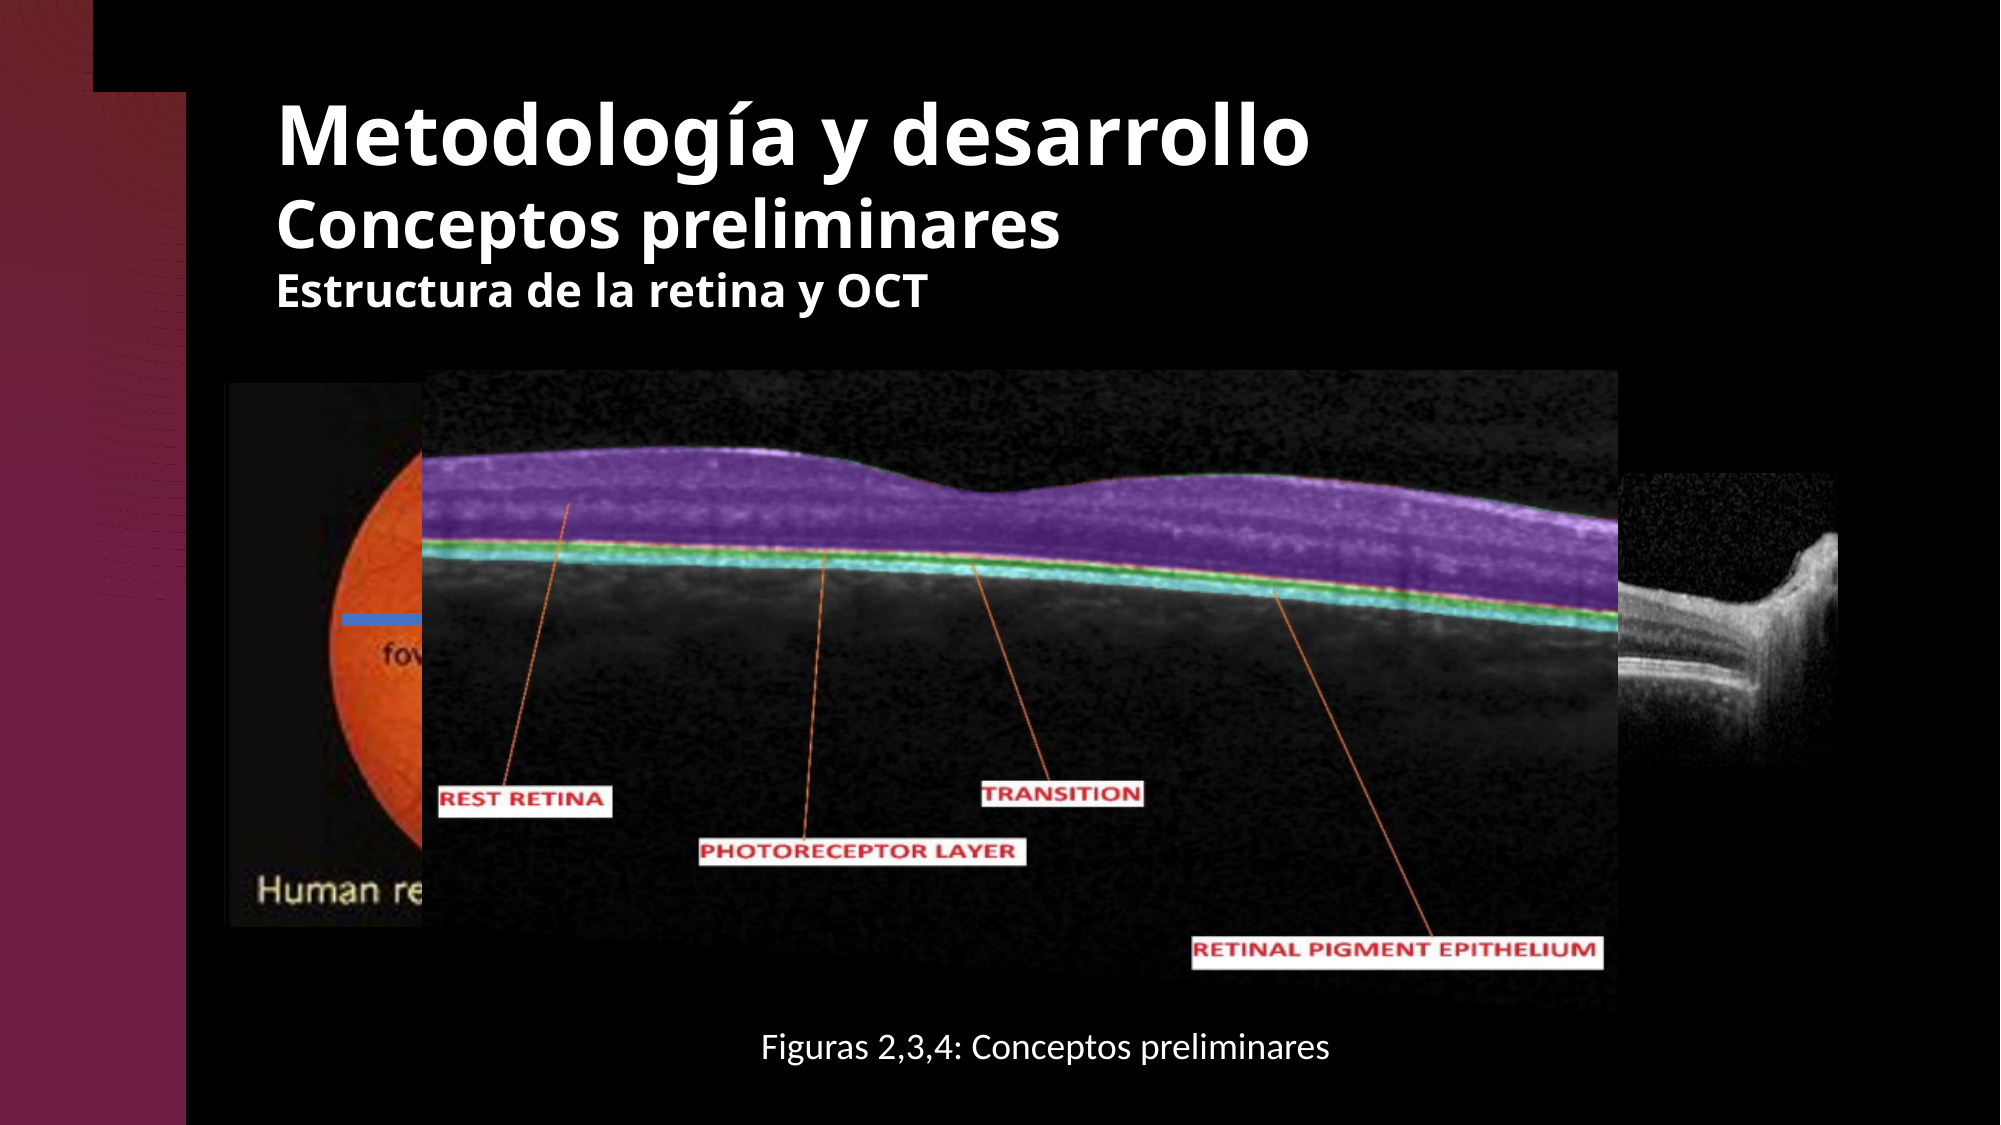

# Metodología y desarrollo Conceptos preliminares Estructura de la retina y OCT
Figuras 2,3,4: Conceptos preliminares